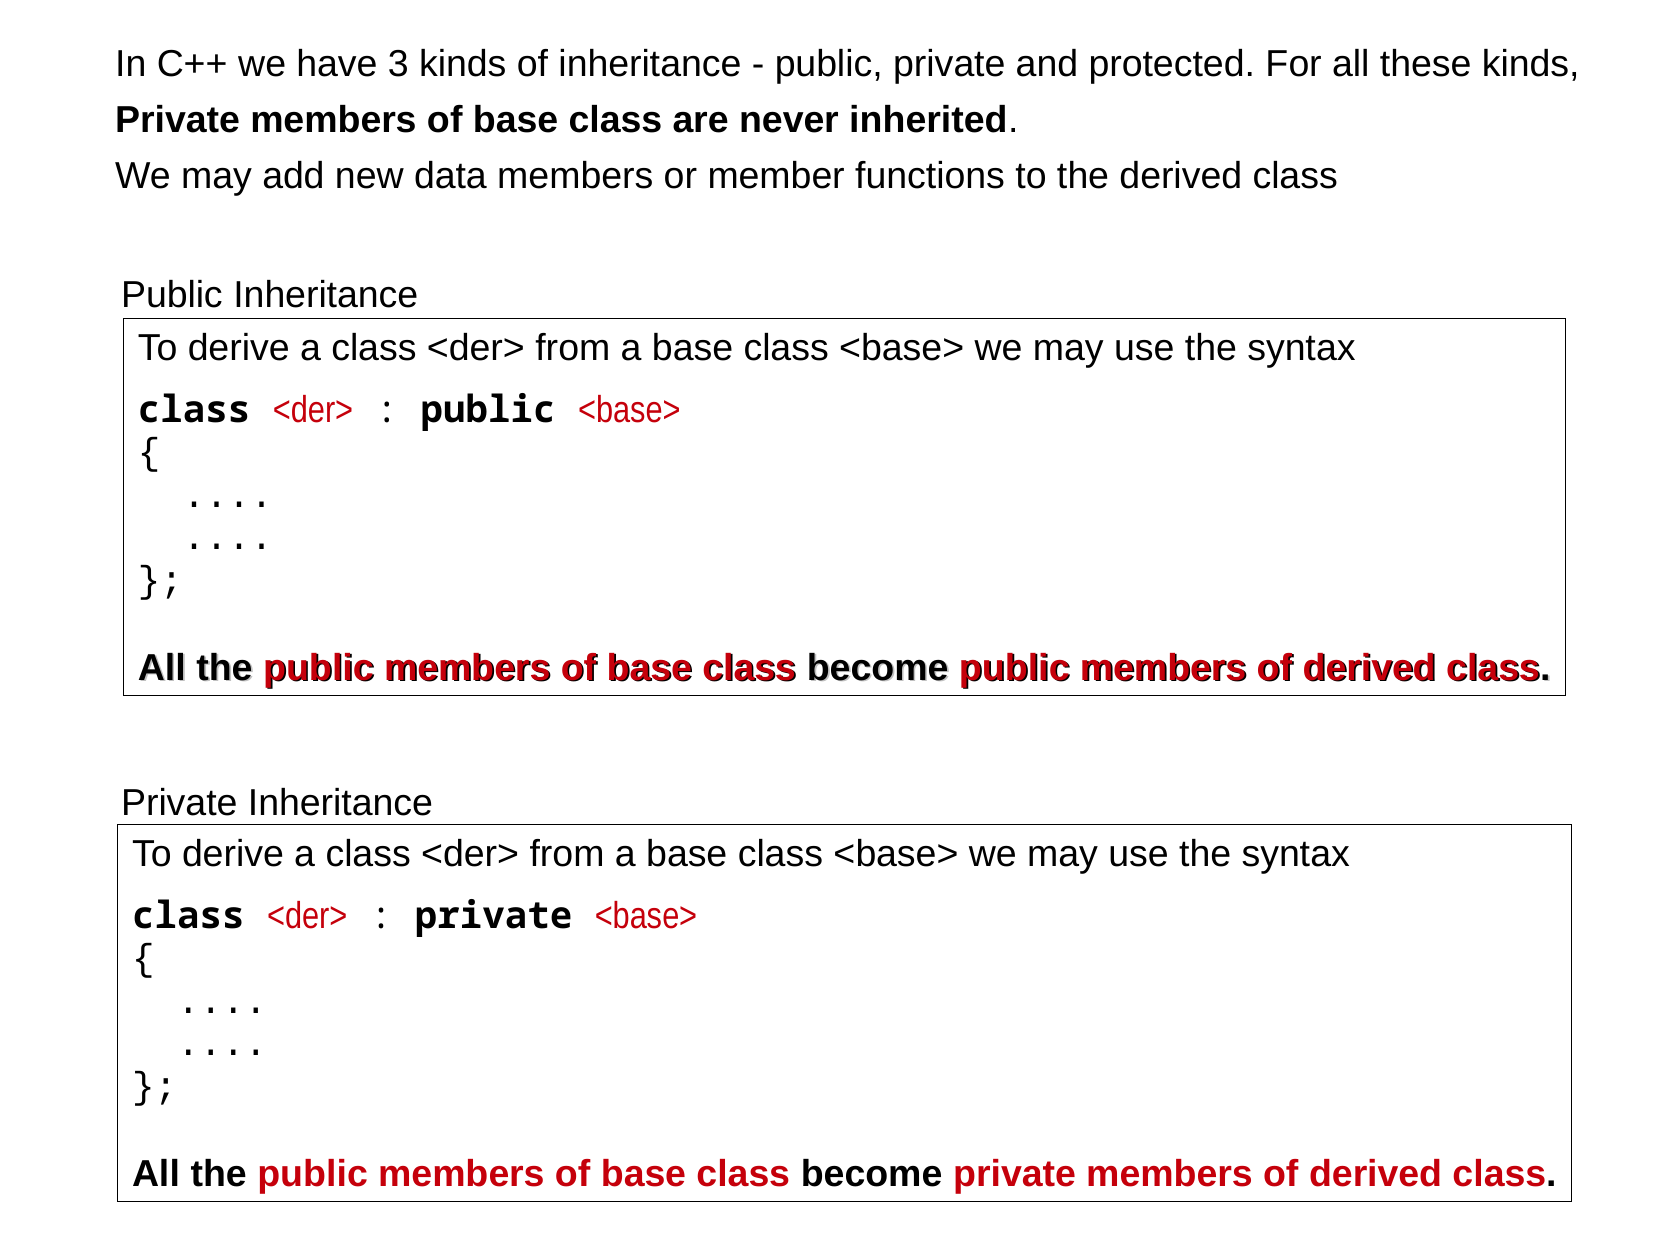

In C++ we have 3 kinds of inheritance - public, private and protected. For all these kinds,
Private members of base class are never inherited.
We may add new data members or member functions to the derived class
Public Inheritance
To derive a class <der> from a base class <base> we may use the syntax
class <der> : public <base>
{
 ....
 ....
};
All the public members of base class become public members of derived class.
Private Inheritance
To derive a class <der> from a base class <base> we may use the syntax
class <der> : private <base>
{
 ....
 ....
};
All the public members of base class become private members of derived class.